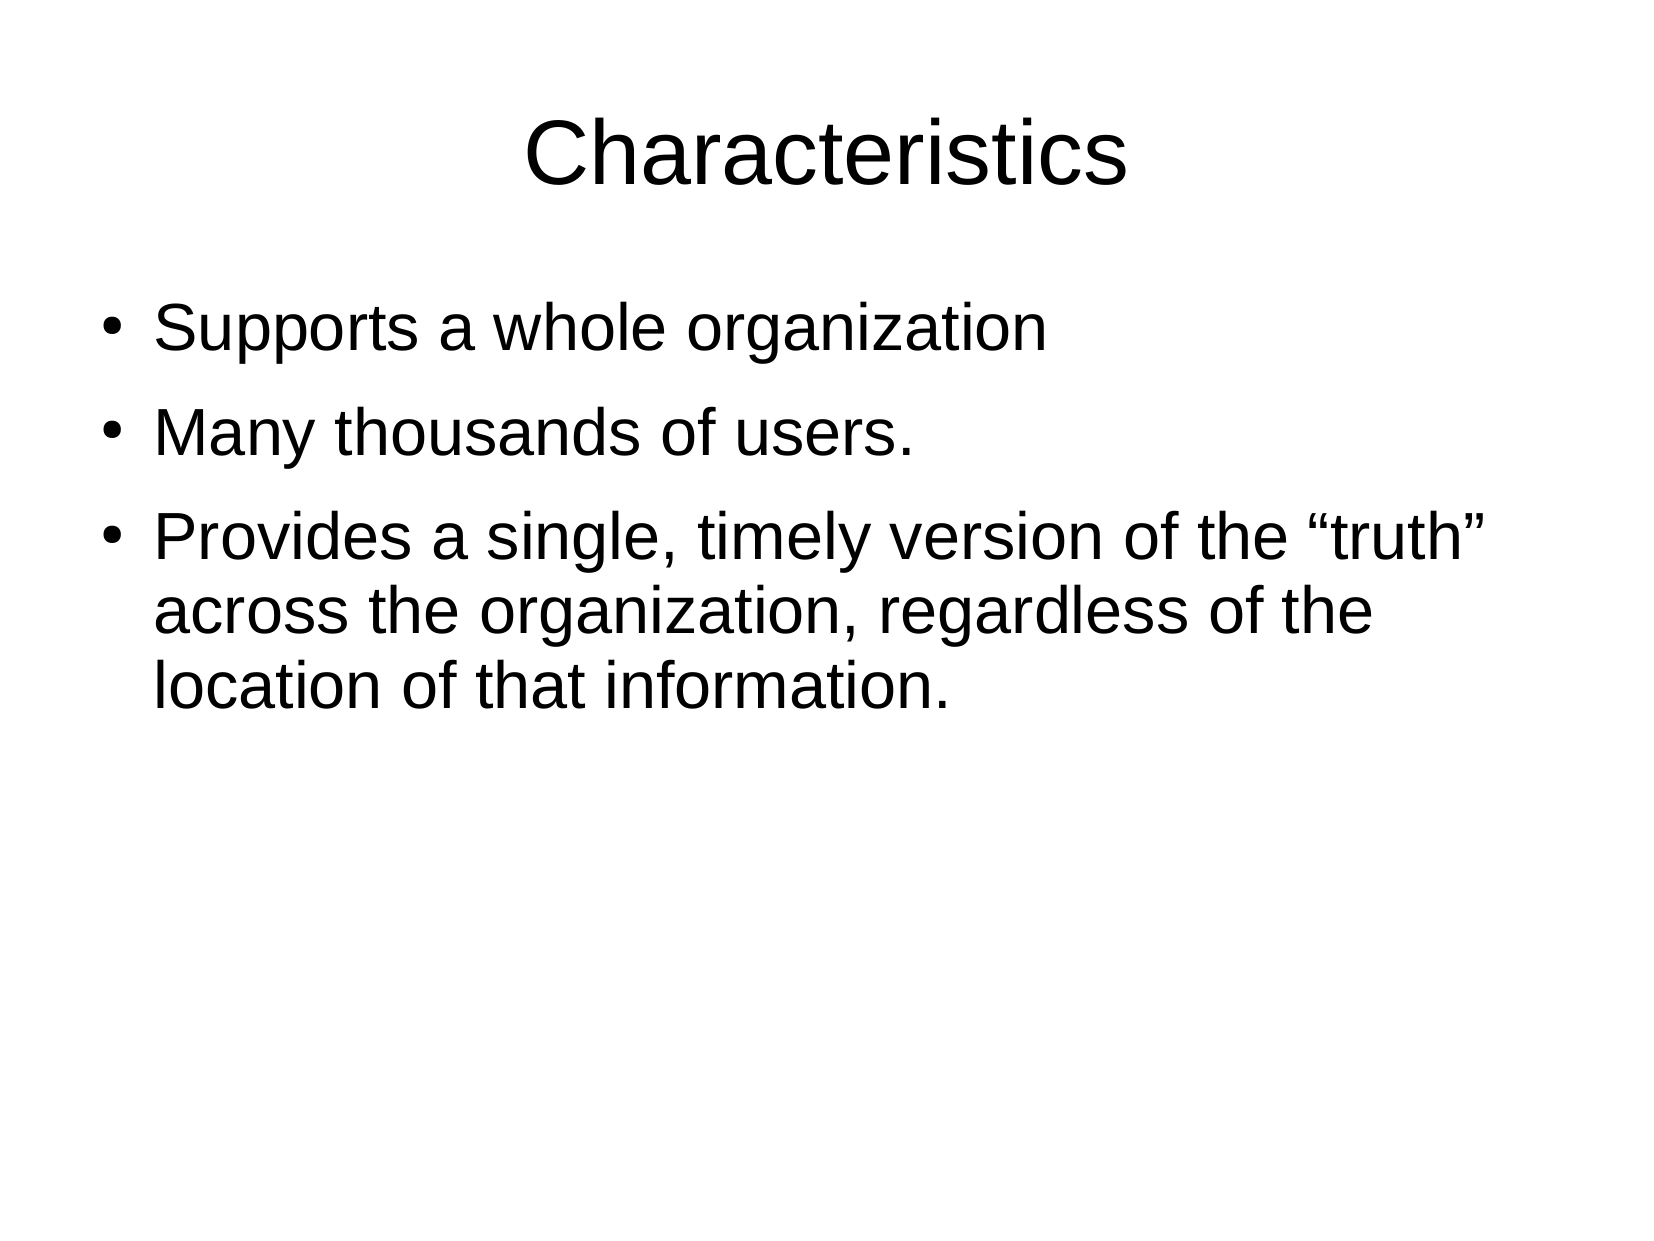

# Characteristics
Supports a whole organization
Many thousands of users.
Provides a single, timely version of the “truth” across the organization, regardless of the location of that information.